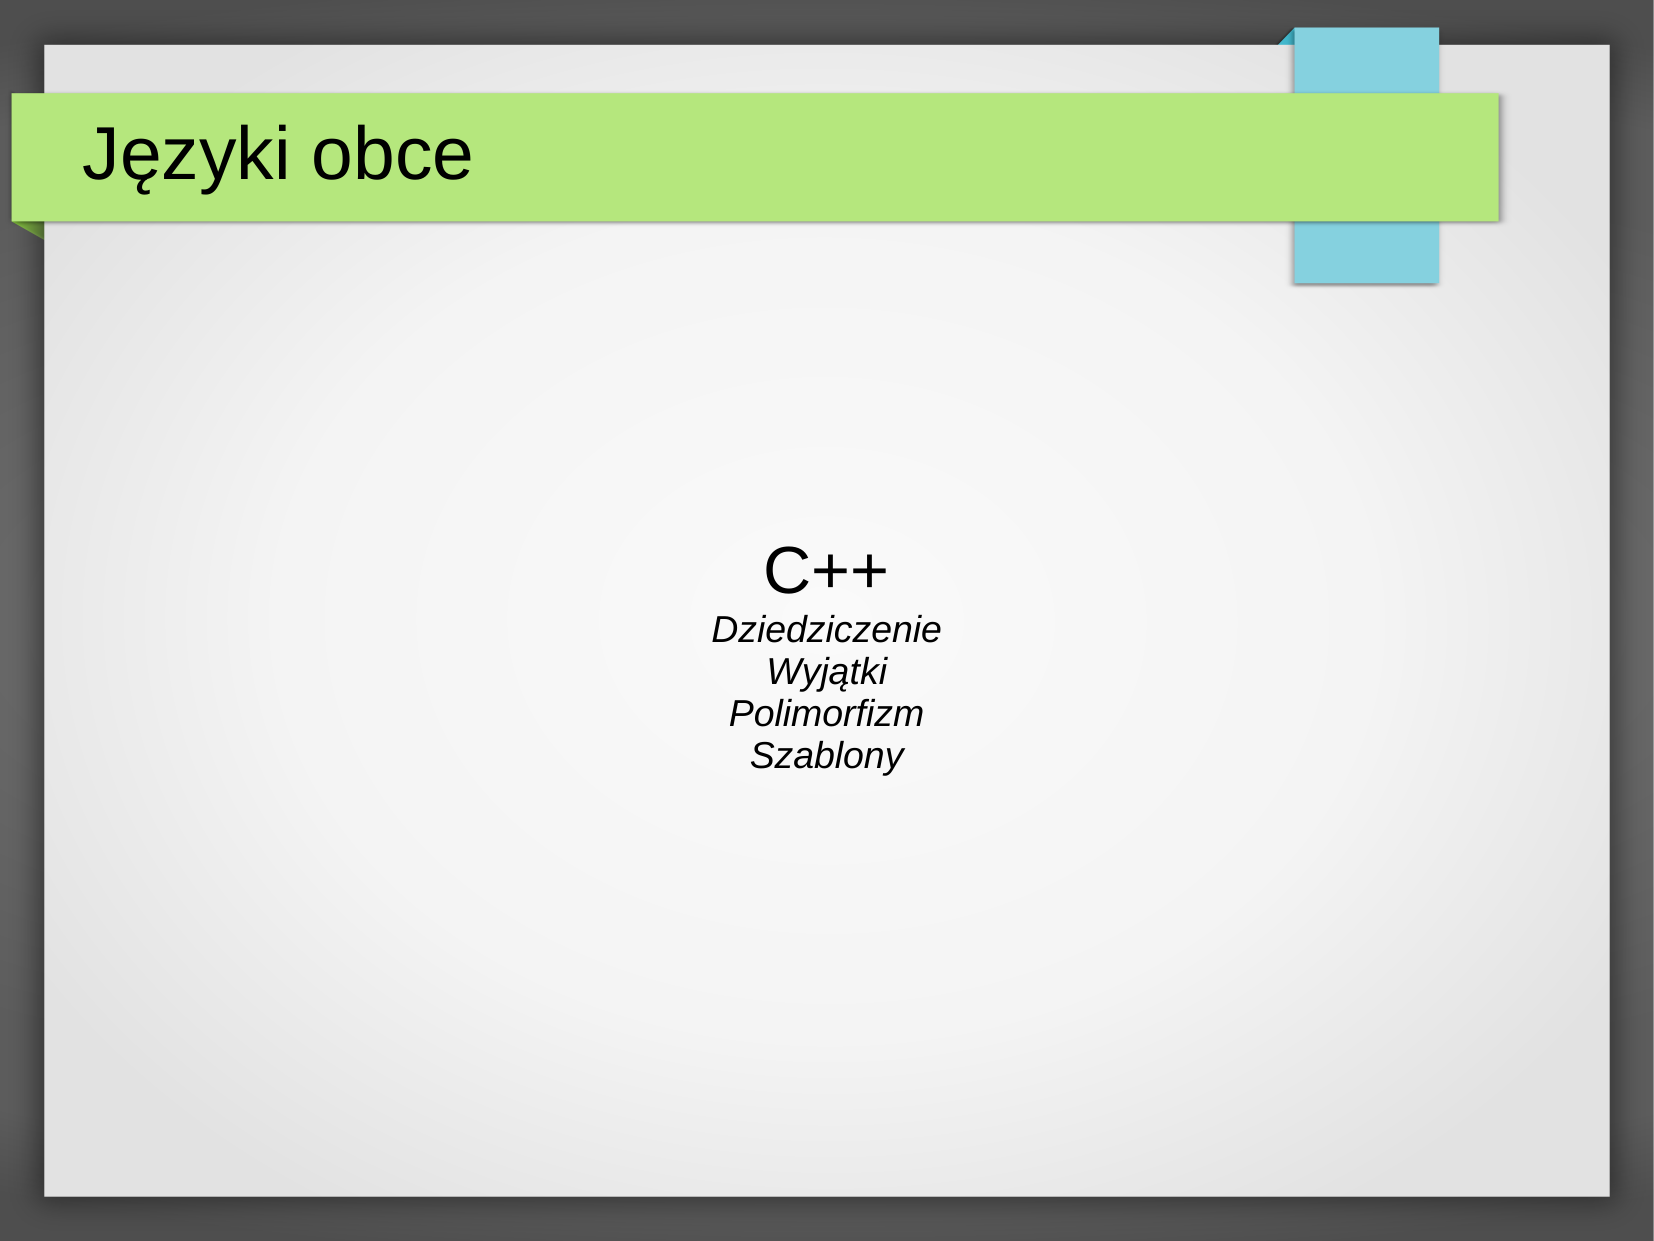

# Języki obce
C++
Dziedziczenie
Wyjątki
Polimorfizm
Szablony